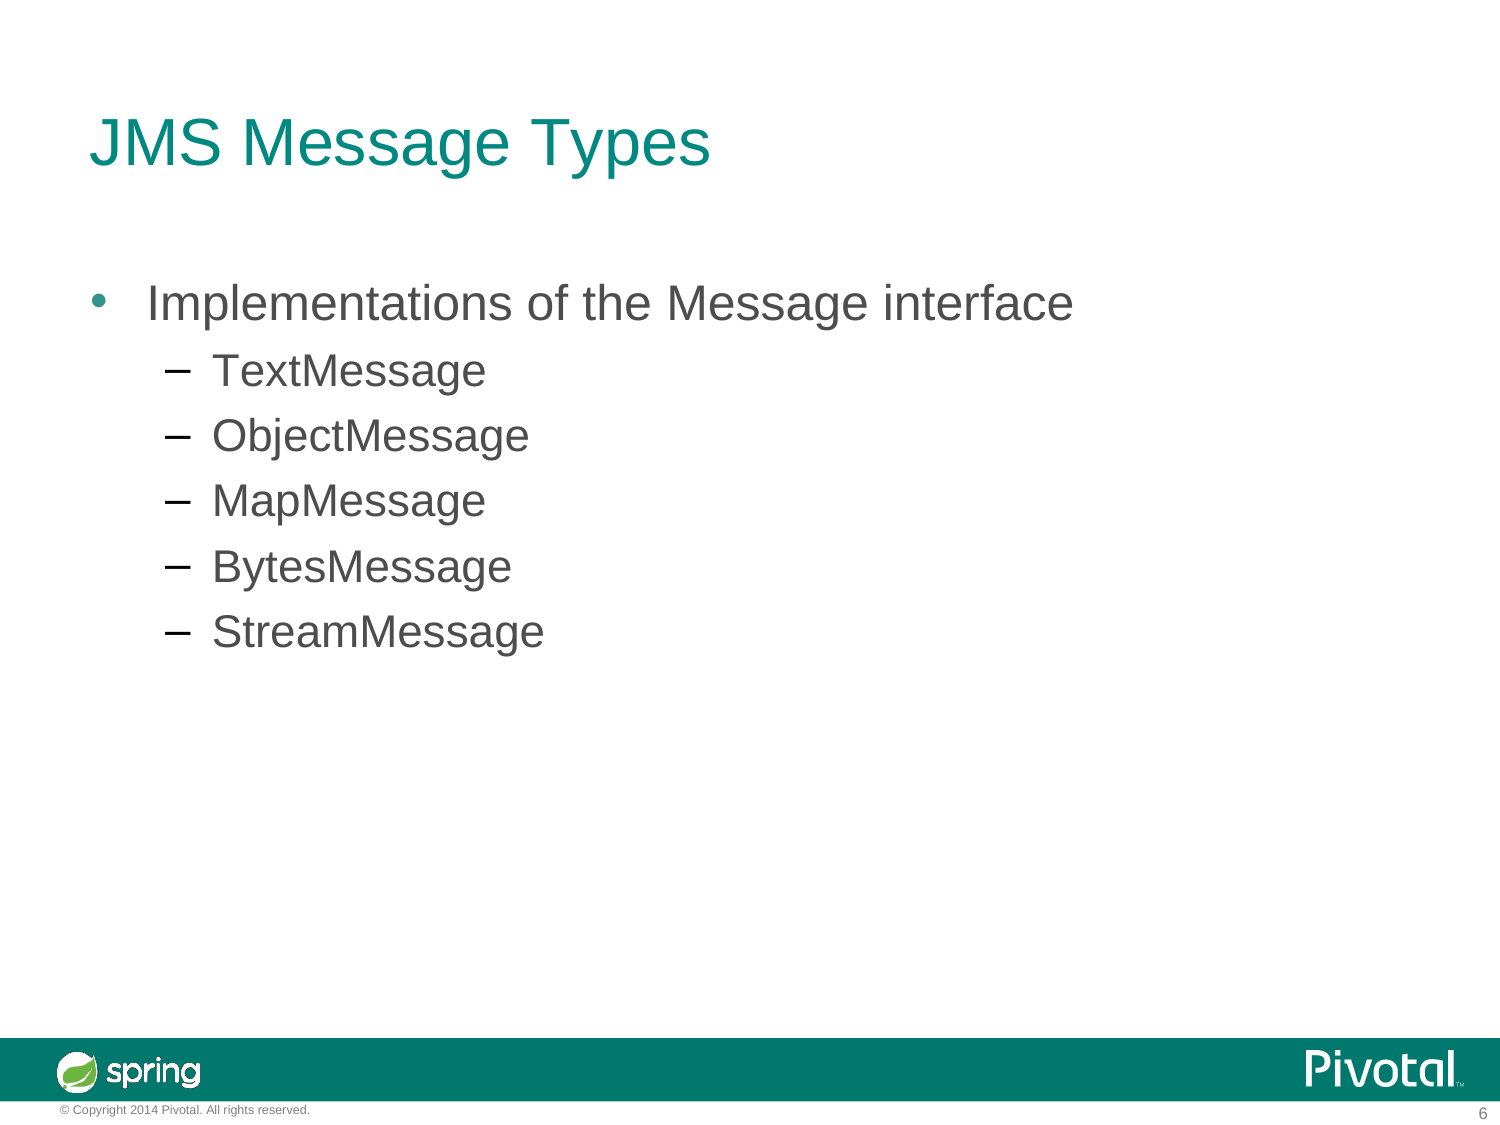

# JMS Message Types
Implementations of the Message interface
TextMessage
ObjectMessage
MapMessage
BytesMessage
StreamMessage